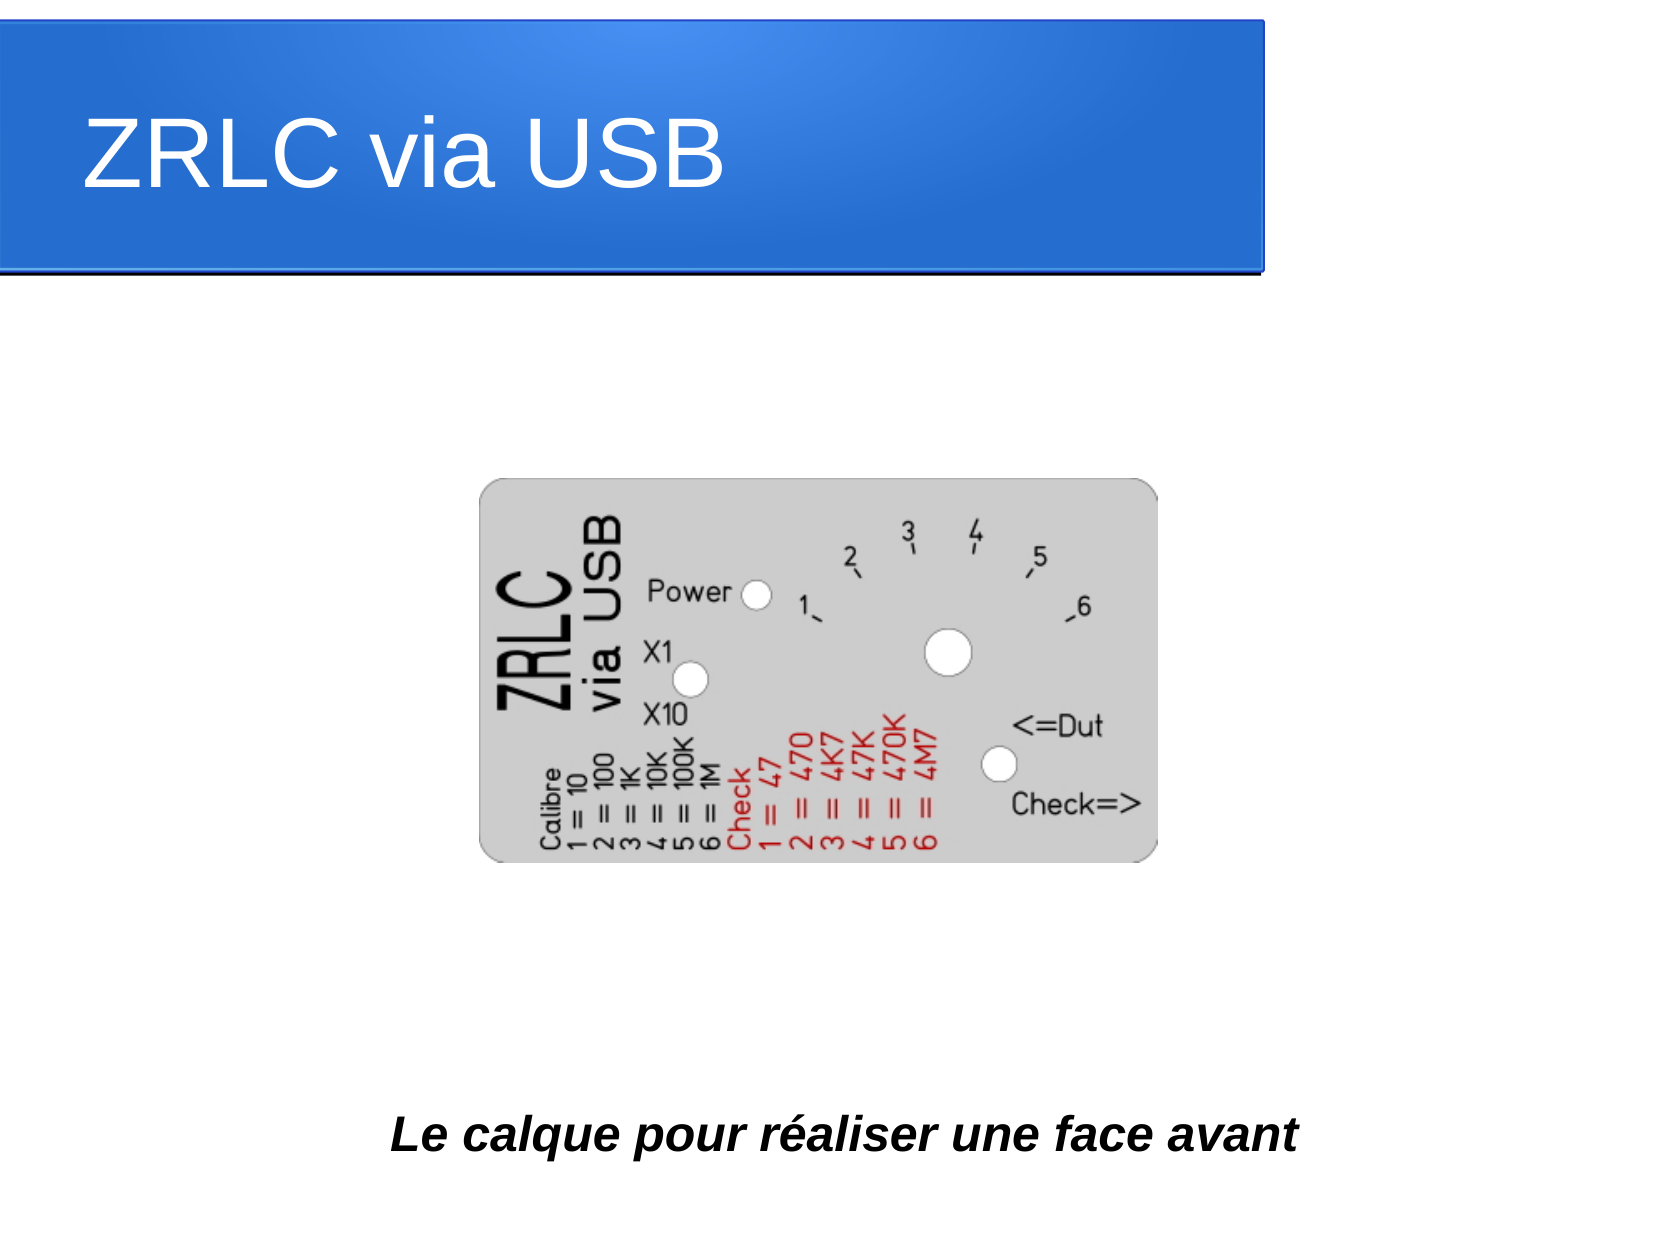

# ZRLC via USB
Le calque pour réaliser une face avant